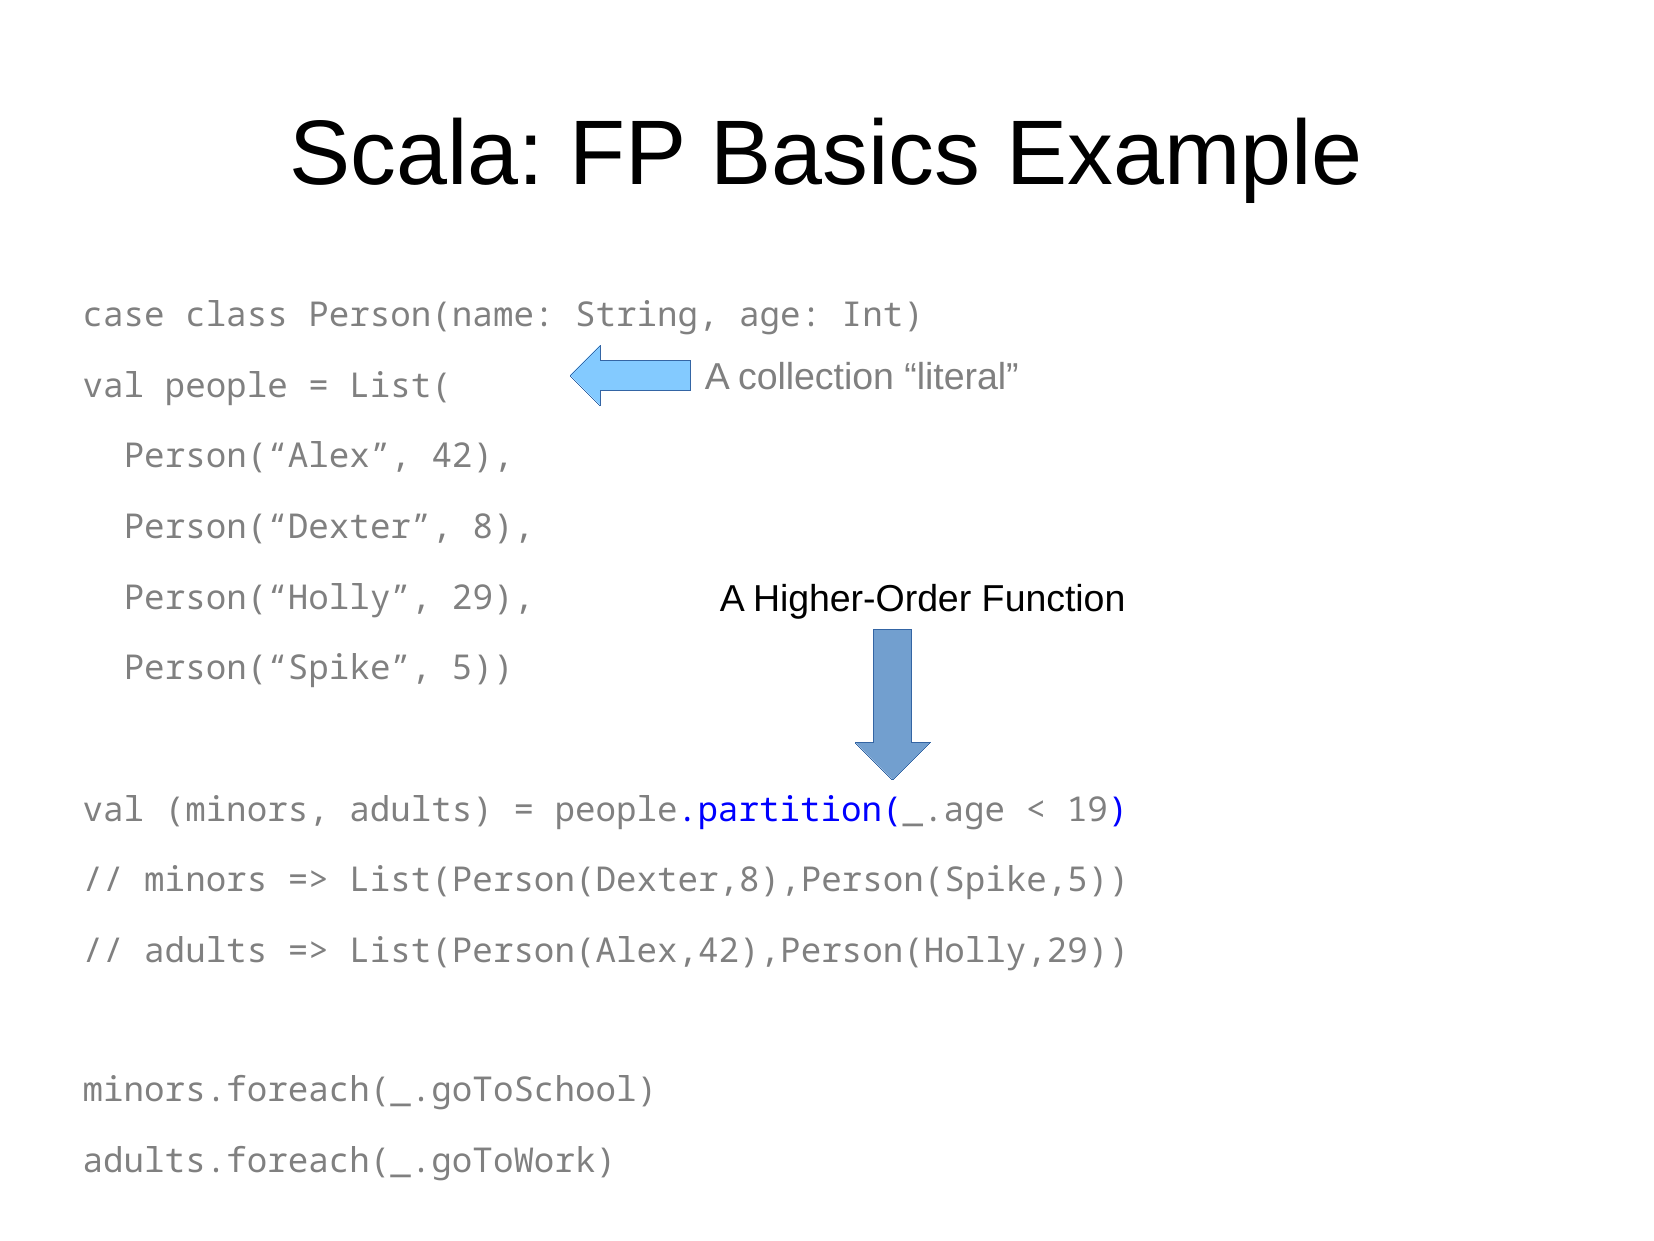

# Scala: FP Basics Example
case class Person(name: String, age: Int)
val people = List(
 Person(“Alex”, 42),
 Person(“Dexter”, 8),
 Person(“Holly”, 29),
 Person(“Spike”, 5))
val (minors, adults) = people.partition(_.age < 19)
// minors => List(Person(Dexter,8),Person(Spike,5))
// adults => List(Person(Alex,42),Person(Holly,29))
minors.foreach(_.goToSchool)
adults.foreach(_.goToWork)
A collection “literal”
A Higher-Order Function